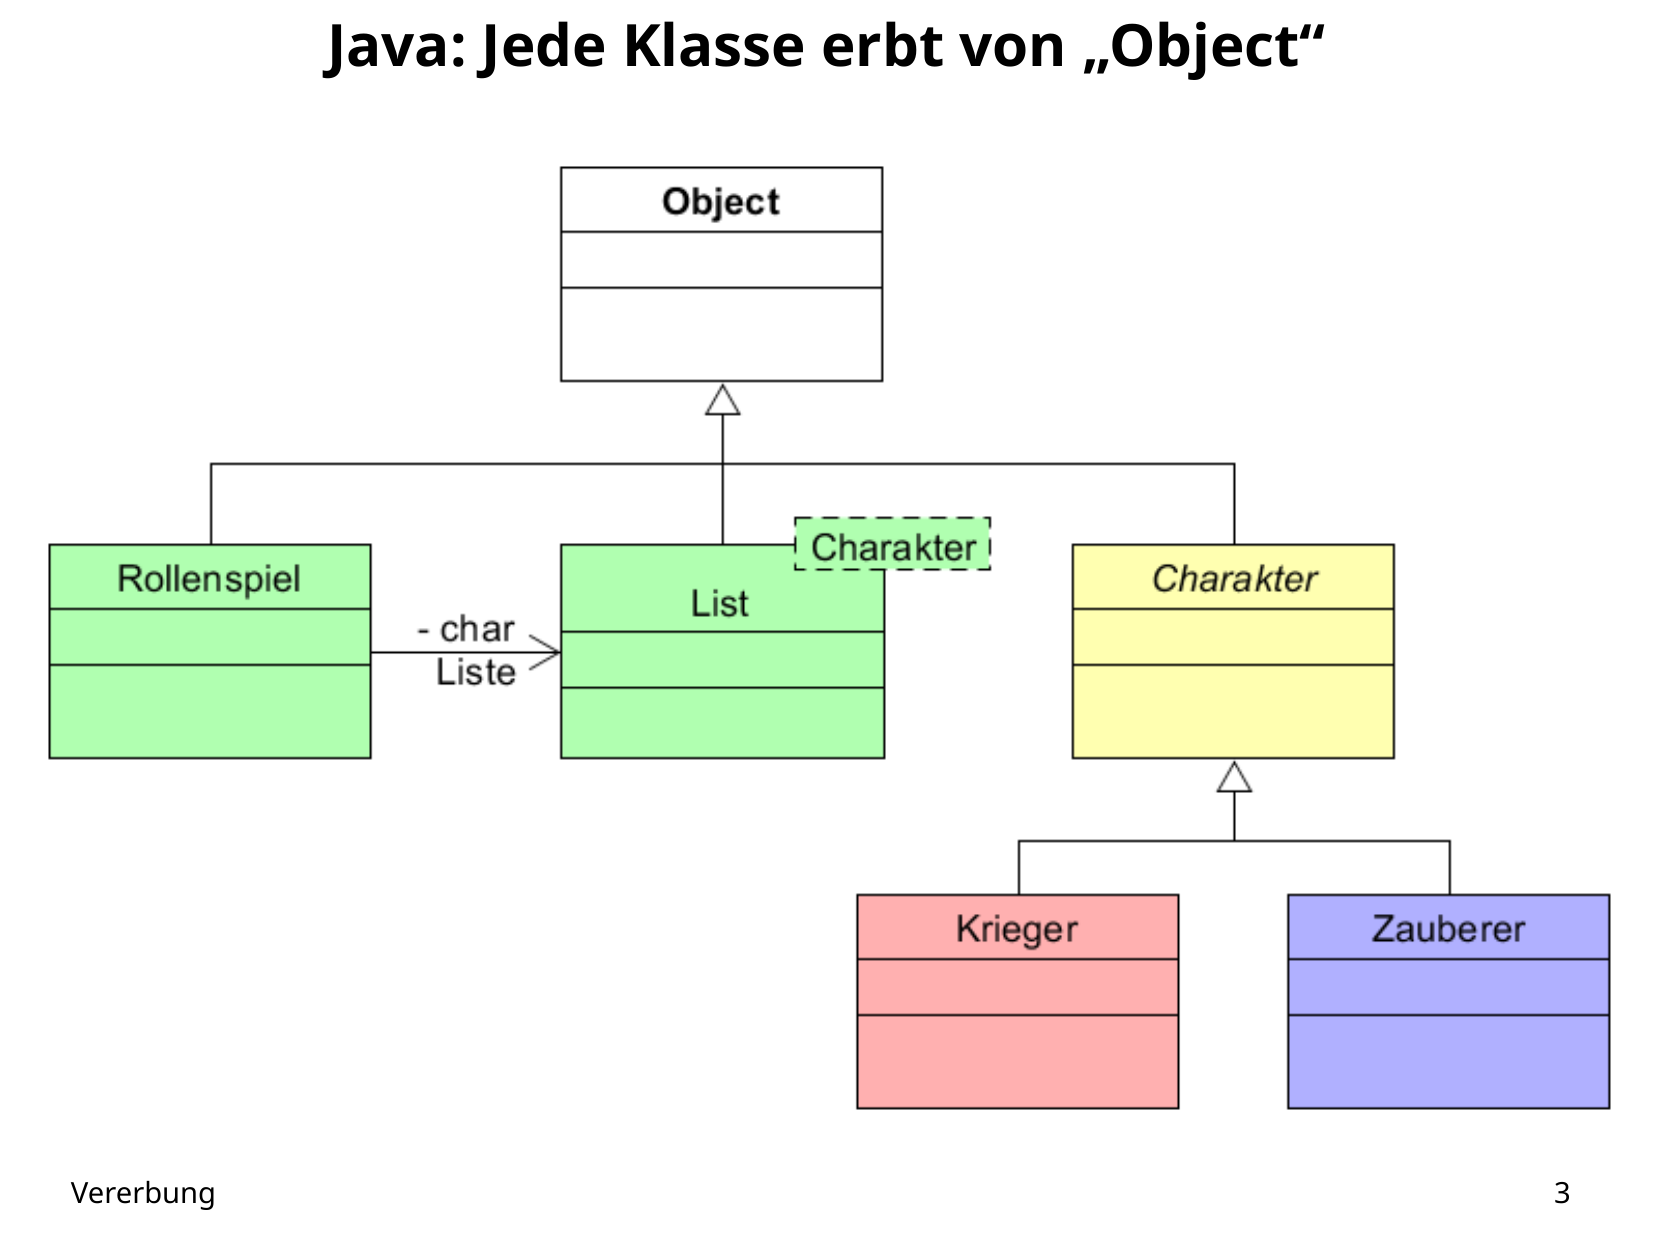

# Java: Jede Klasse erbt von „Object“
Vererbung
3